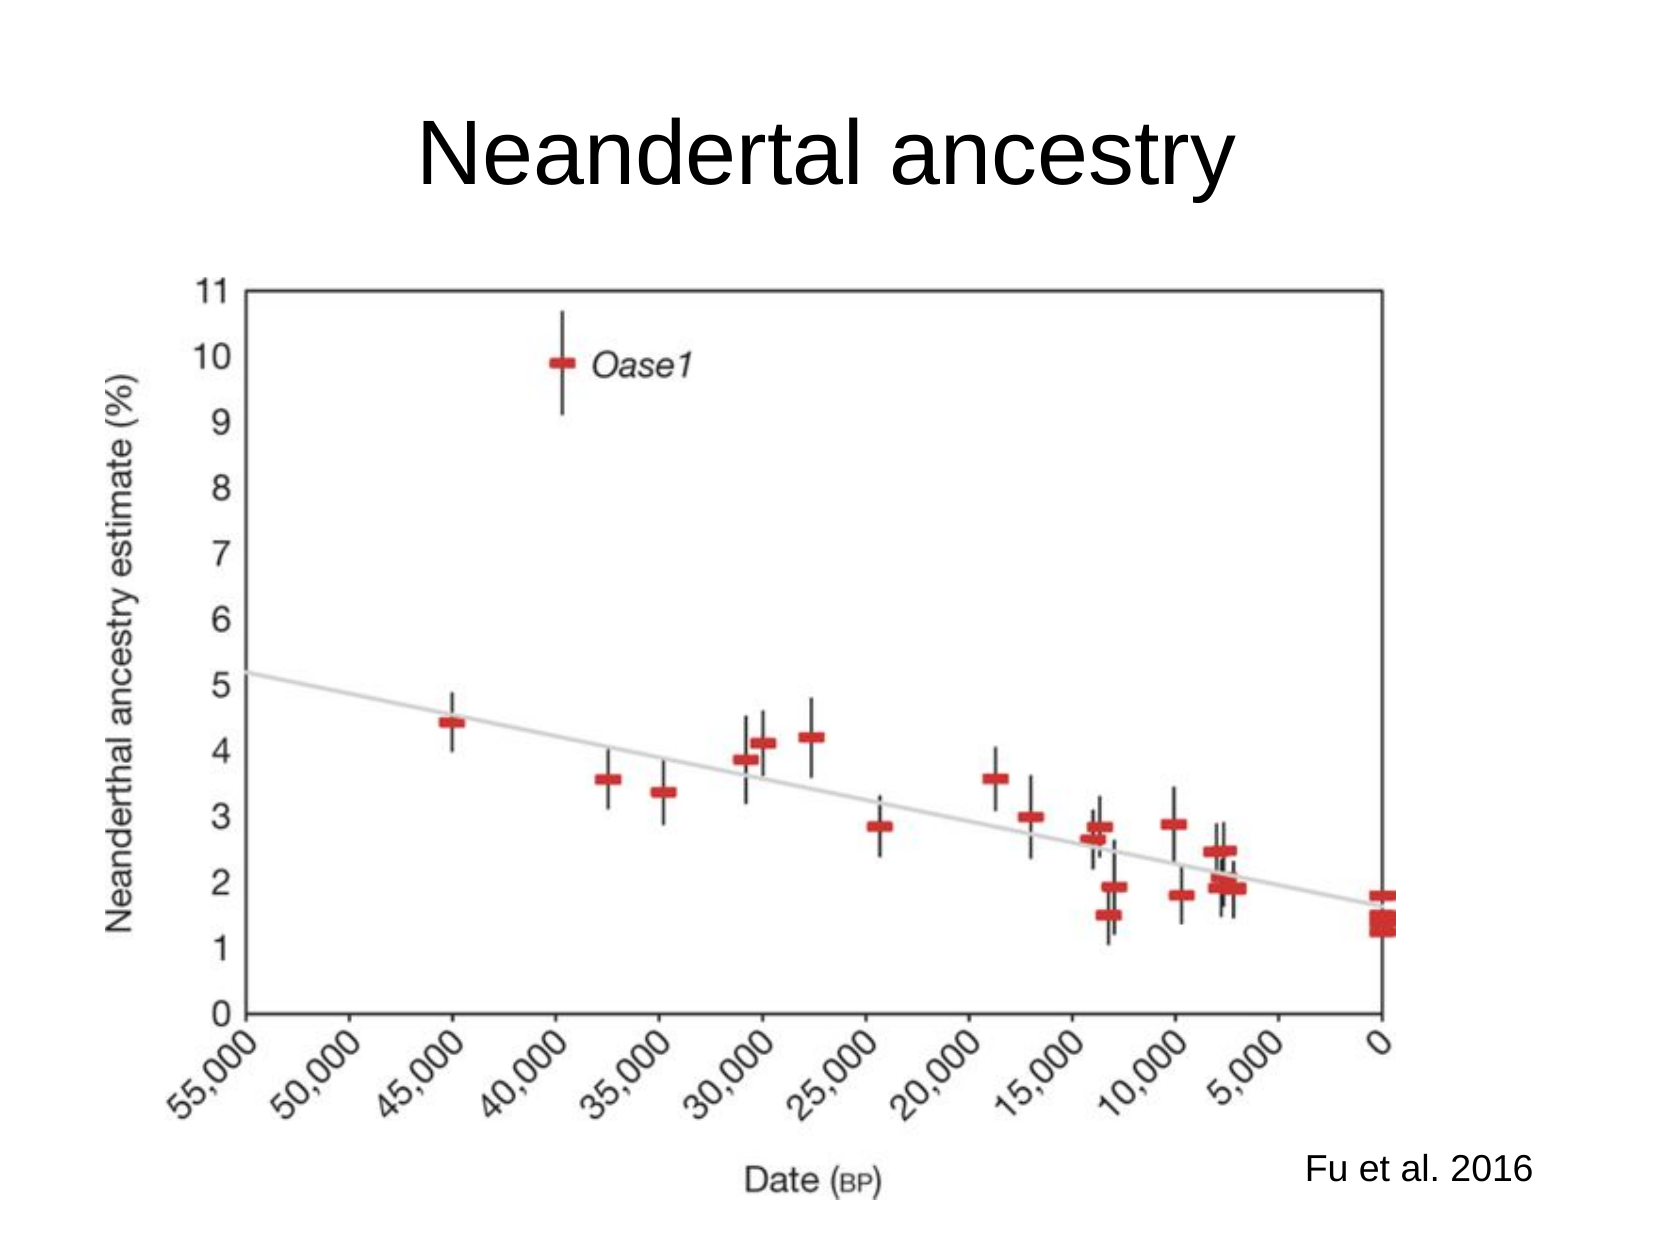

# Neandertal ancestry
Fu et al. 2016